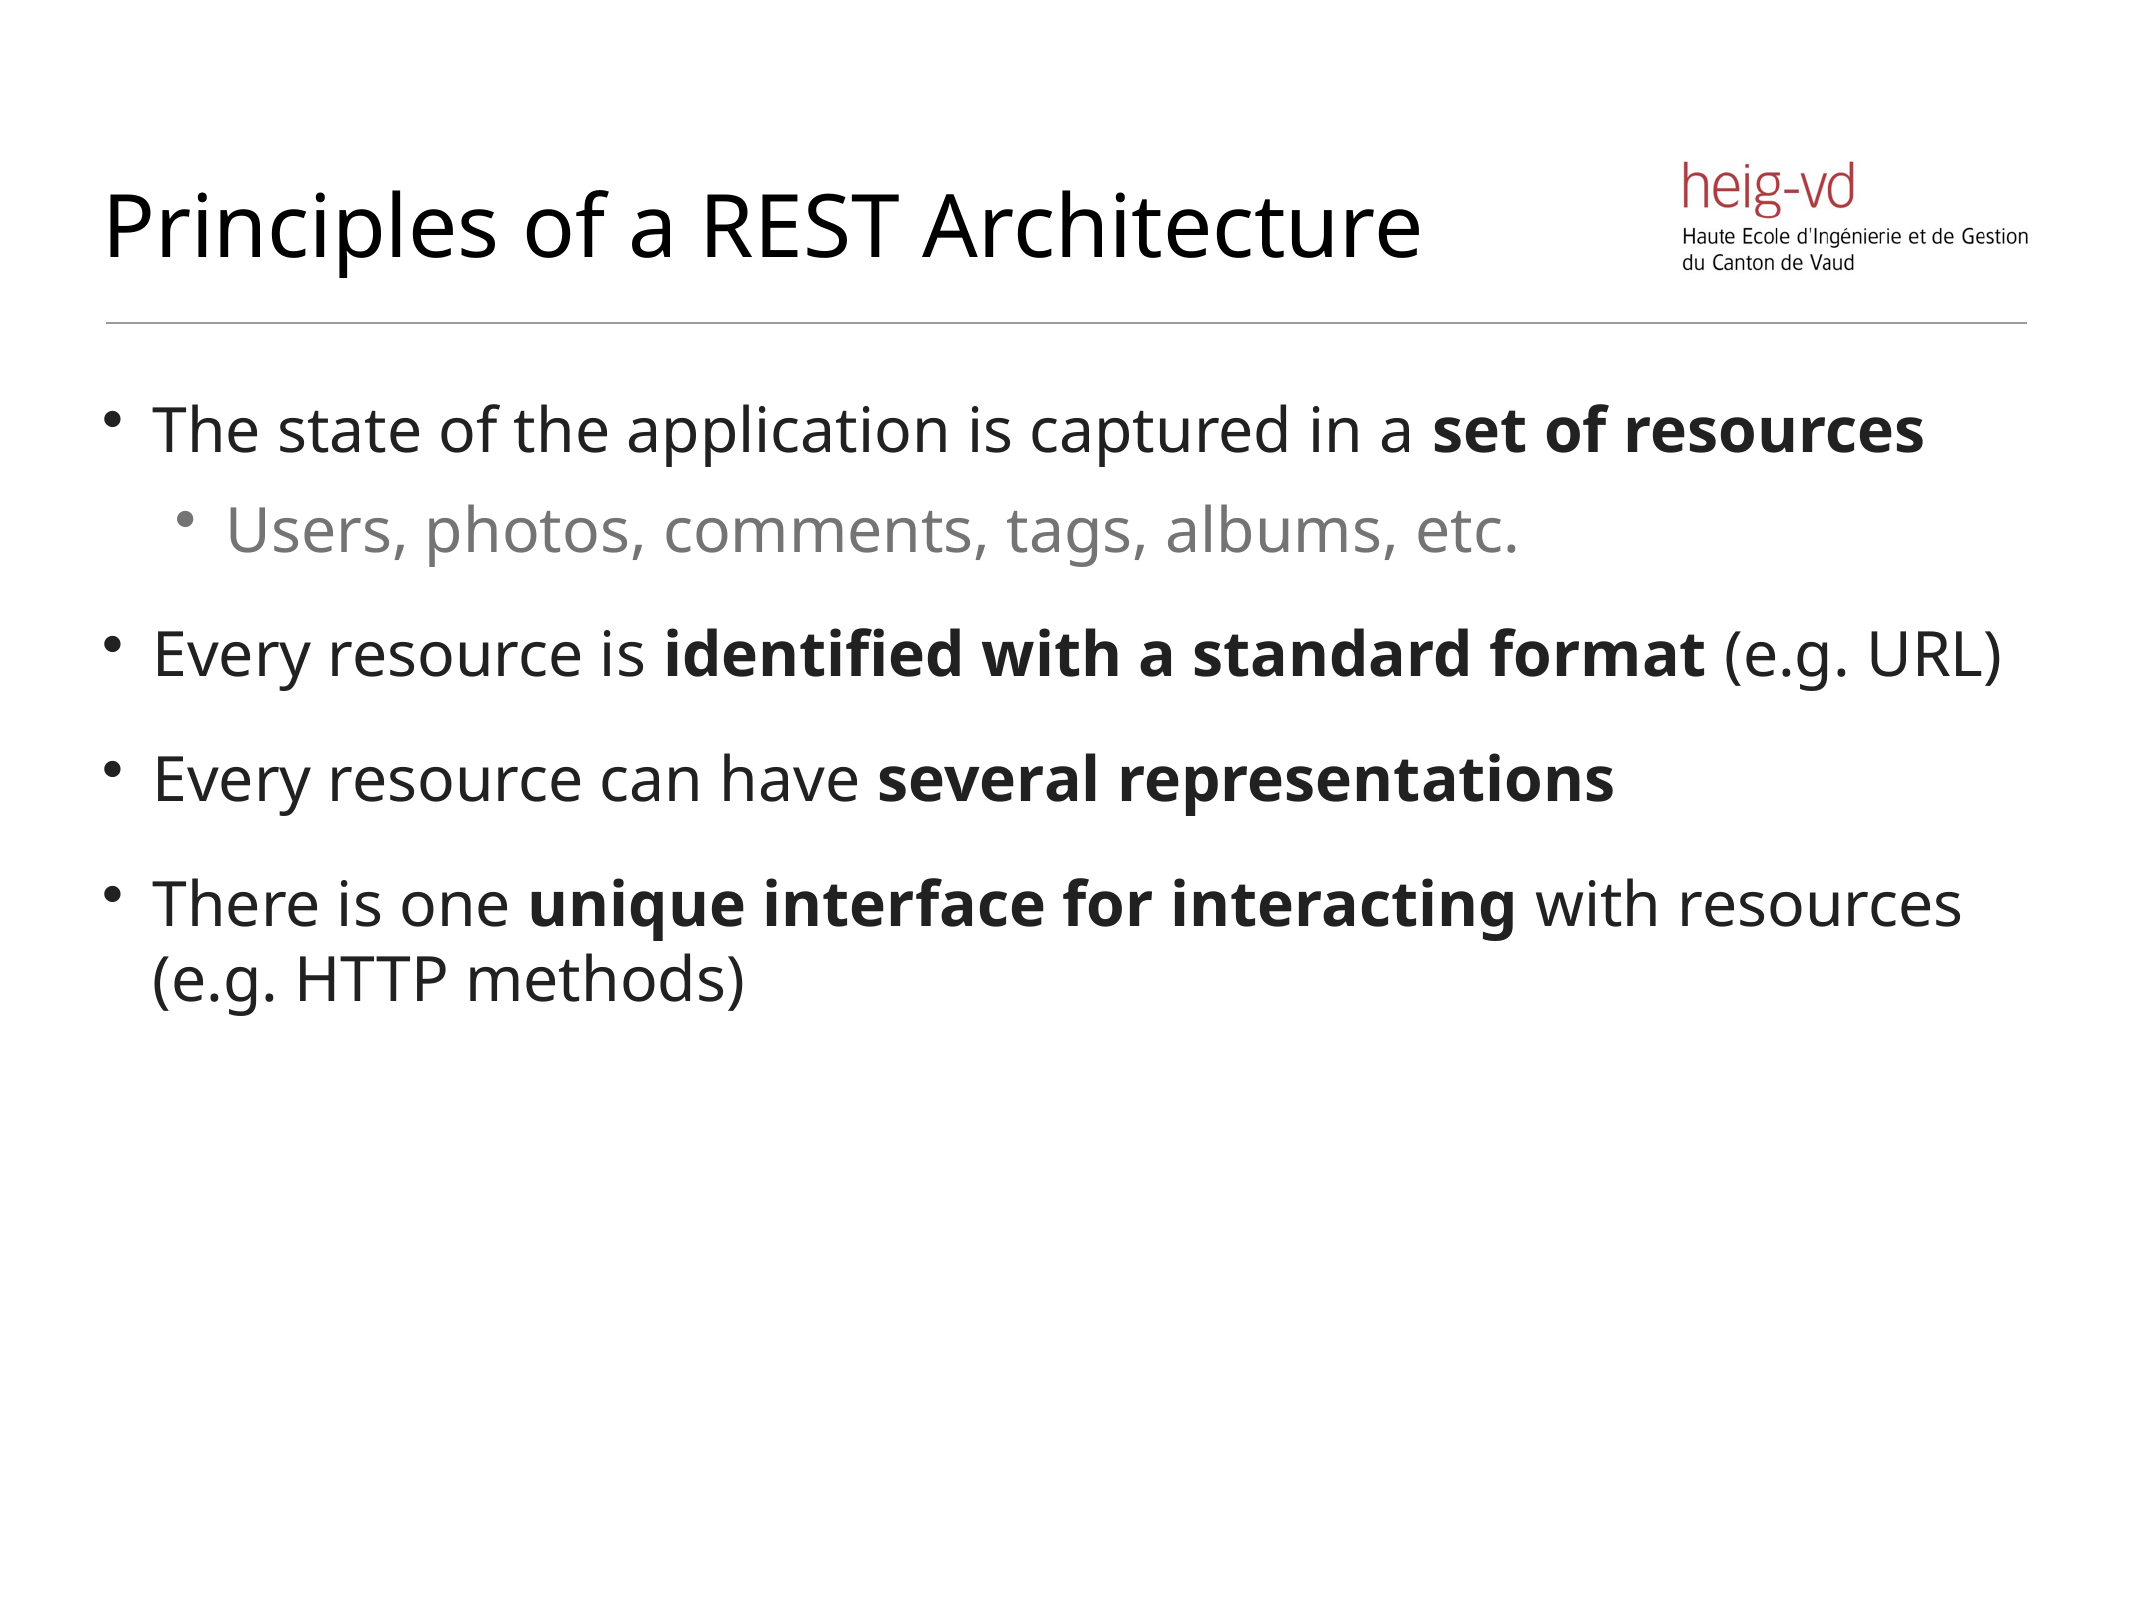

# Principles of a REST Architecture
The state of the application is captured in a set of resources
Users, photos, comments, tags, albums, etc.
Every resource is identified with a standard format (e.g. URL)
Every resource can have several representations
There is one unique interface for interacting with resources (e.g. HTTP methods)